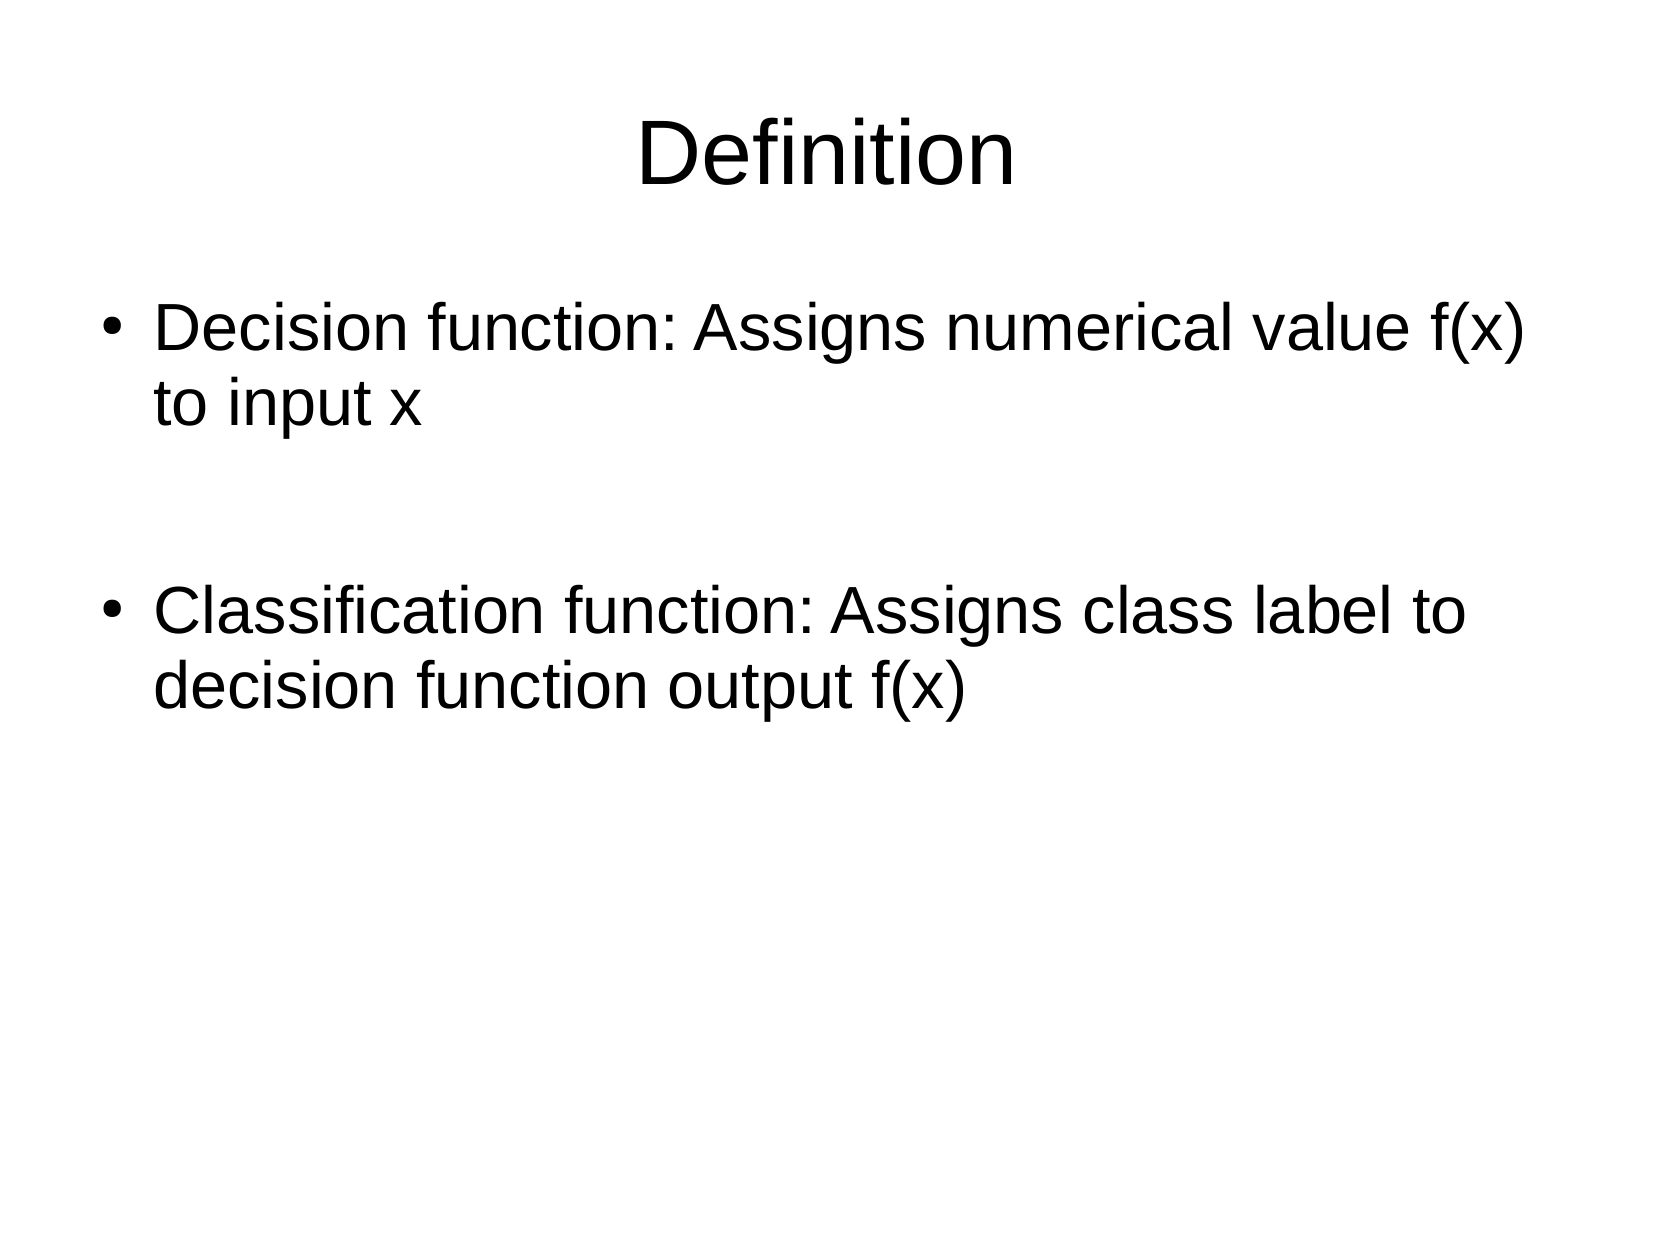

# Definition
Decision function: Assigns numerical value f(x) to input x
Classification function: Assigns class label to decision function output f(x)